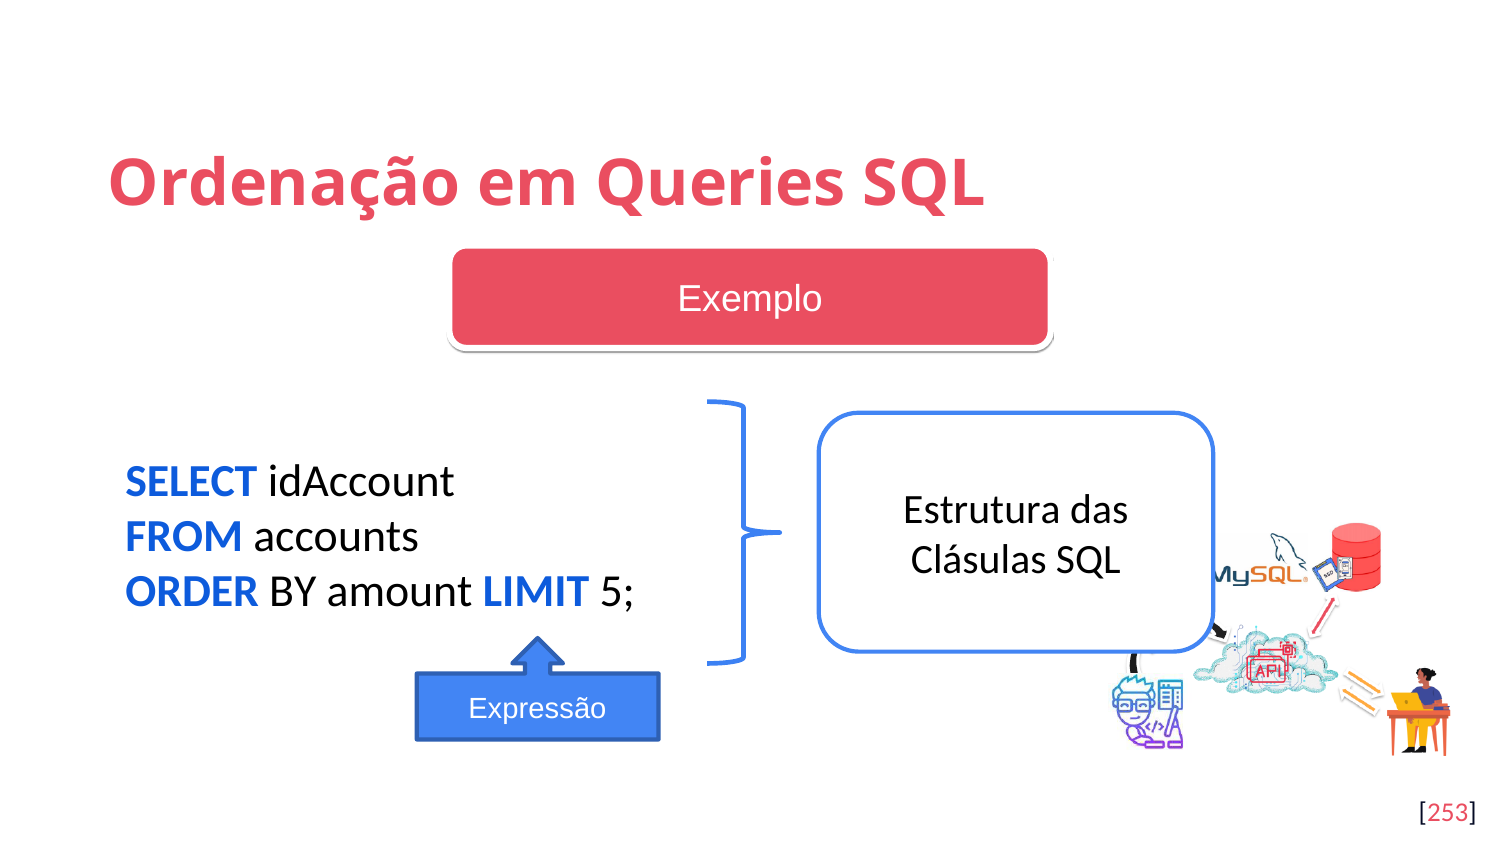

Ordenação em Queries SQL
Exemplo
SELECT idAccount
FROM accounts
ORDER BY amount LIMIT 5;
Estrutura das Clásulas SQL
Expressão